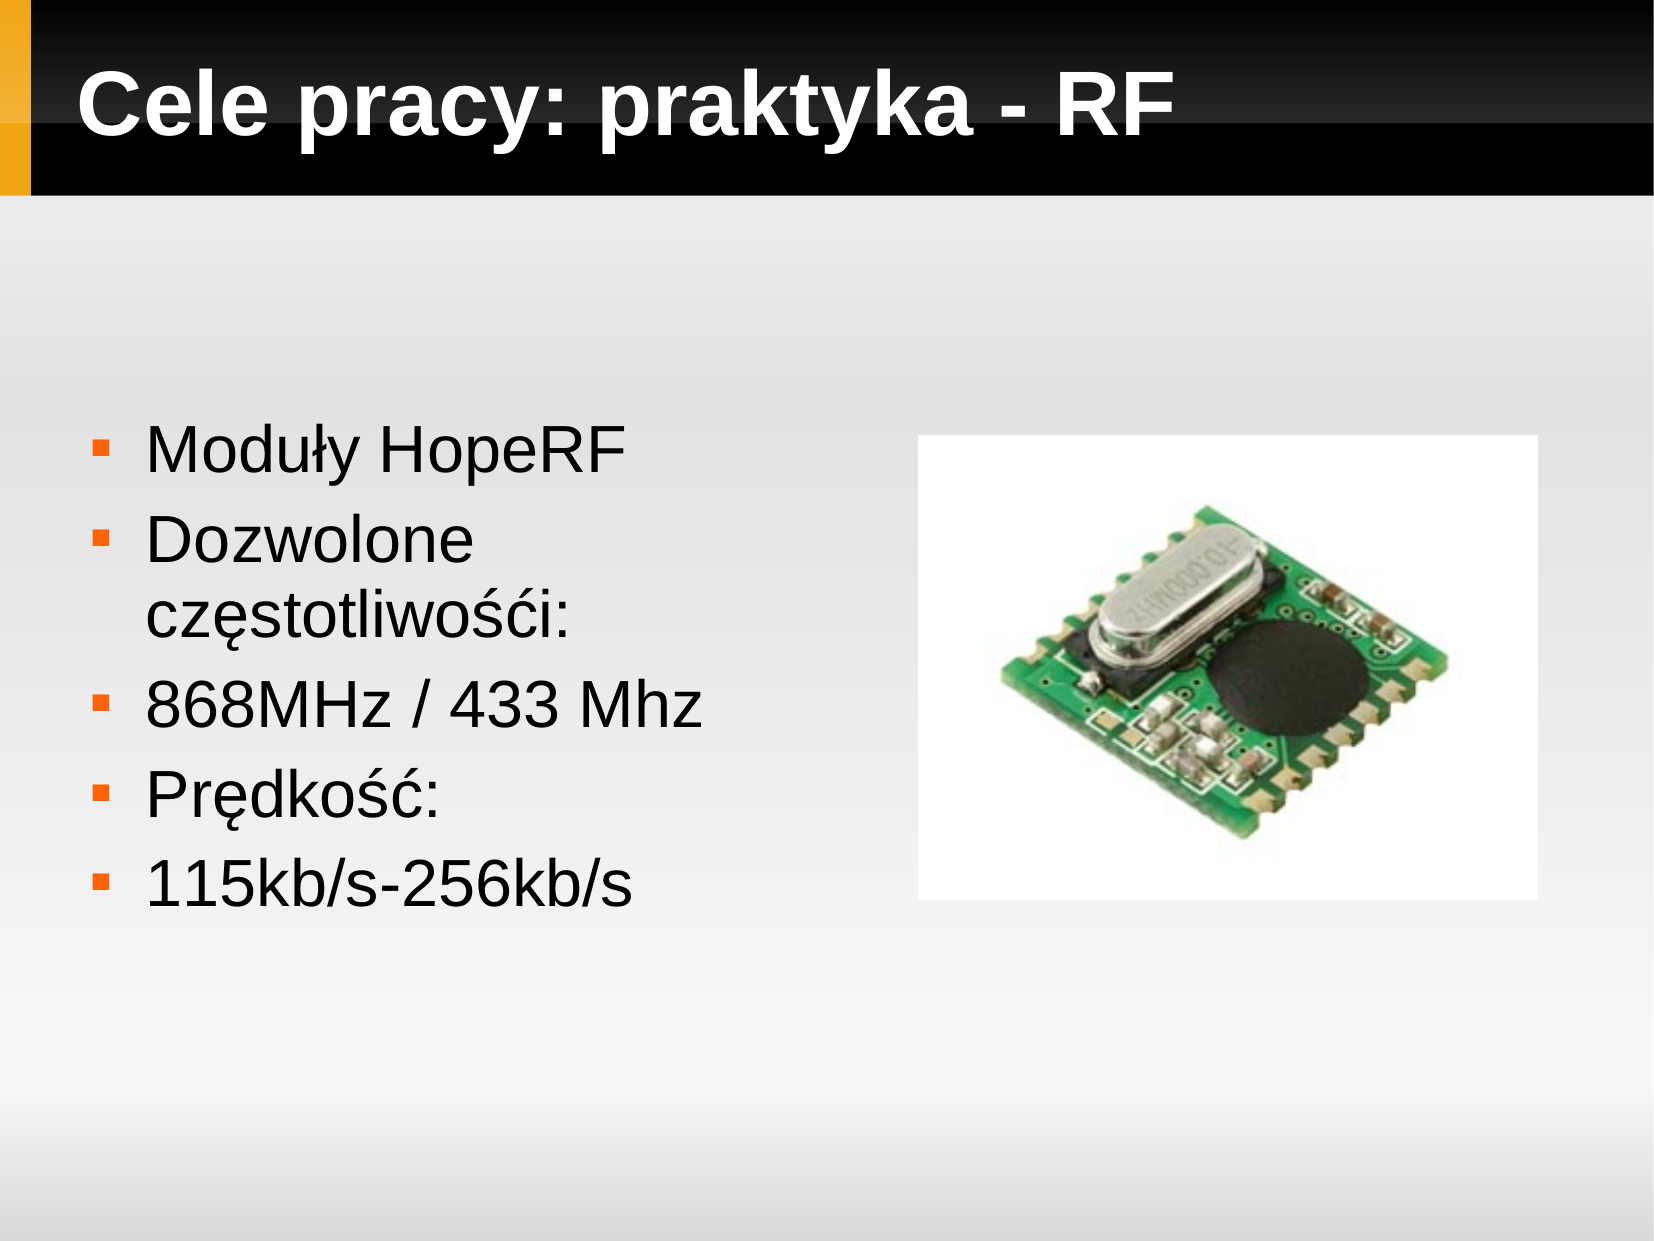

# Cele pracy: praktyka - RF
Moduły HopeRF
Dozwolone częstotliwośći:
868MHz / 433 Mhz
Prędkość:
115kb/s-256kb/s